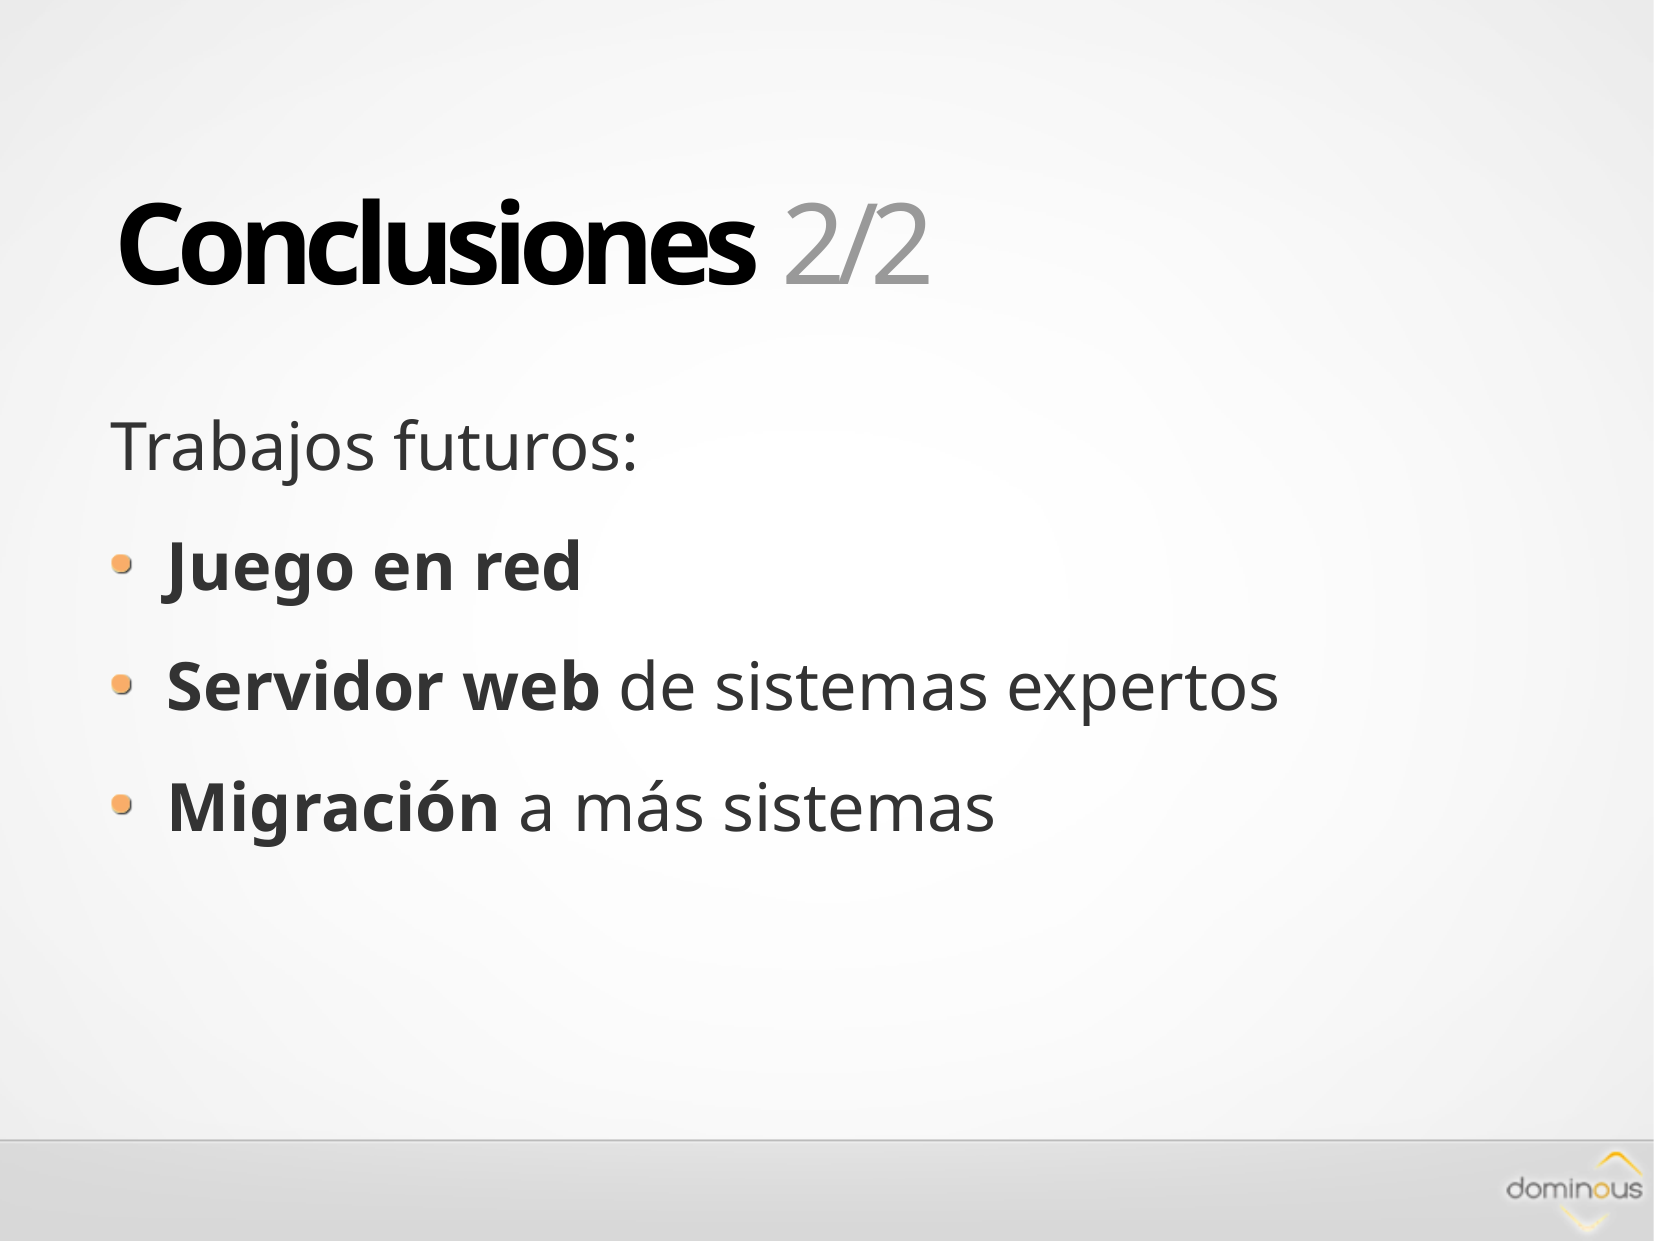

Conclusiones 2/2
Trabajos futuros:
Juego en red
Servidor web de sistemas expertos
Migración a más sistemas